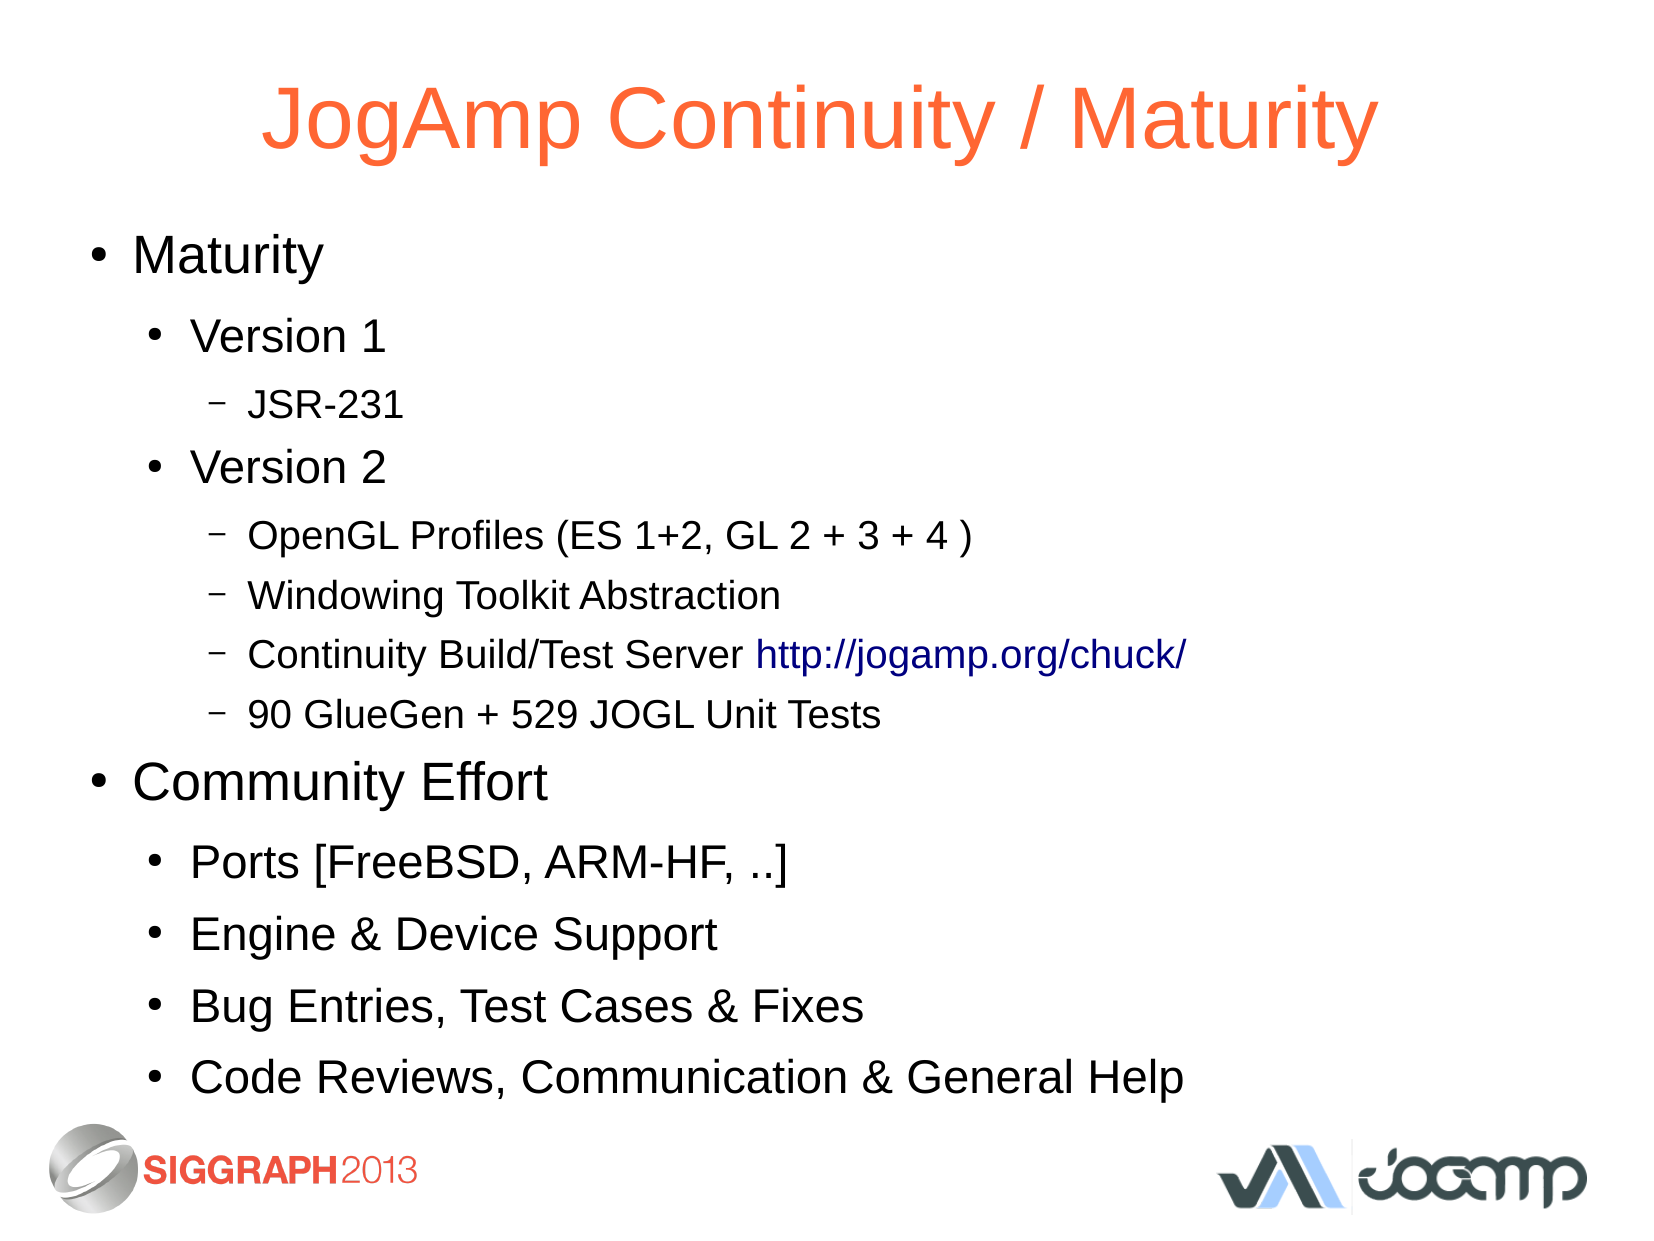

# JogAmp Continuity / Maturity
Maturity
Version 1
JSR-231
Version 2
OpenGL Profiles (ES 1+2, GL 2 + 3 + 4 )
Windowing Toolkit Abstraction
Continuity Build/Test Server http://jogamp.org/chuck/
90 GlueGen + 529 JOGL Unit Tests
Community Effort
Ports [FreeBSD, ARM-HF, ..]
Engine & Device Support
Bug Entries, Test Cases & Fixes
Code Reviews, Communication & General Help